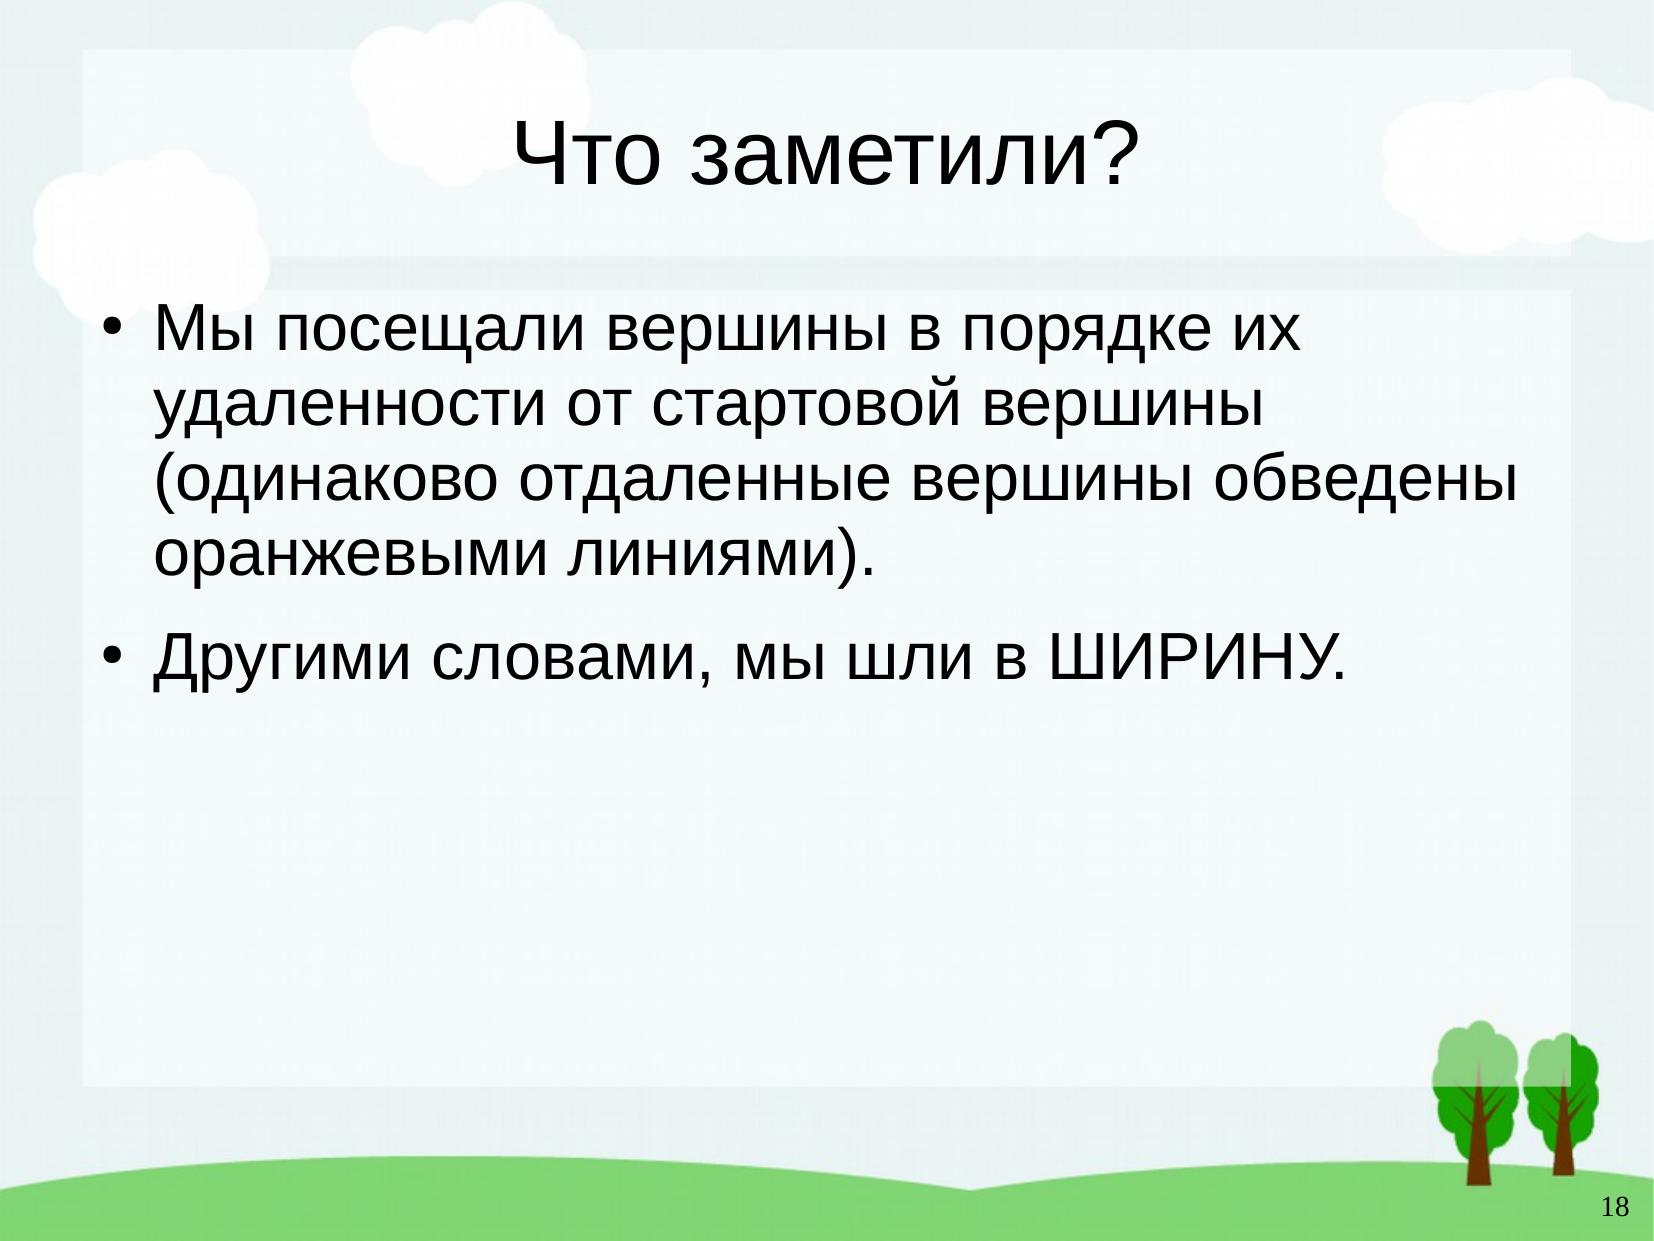

# Что заметили?
Мы посещали вершины в порядке их удаленности от стартовой вершины (одинаково отдаленные вершины обведены оранжевыми линиями).
Другими словами, мы шли в ШИРИНУ.
18